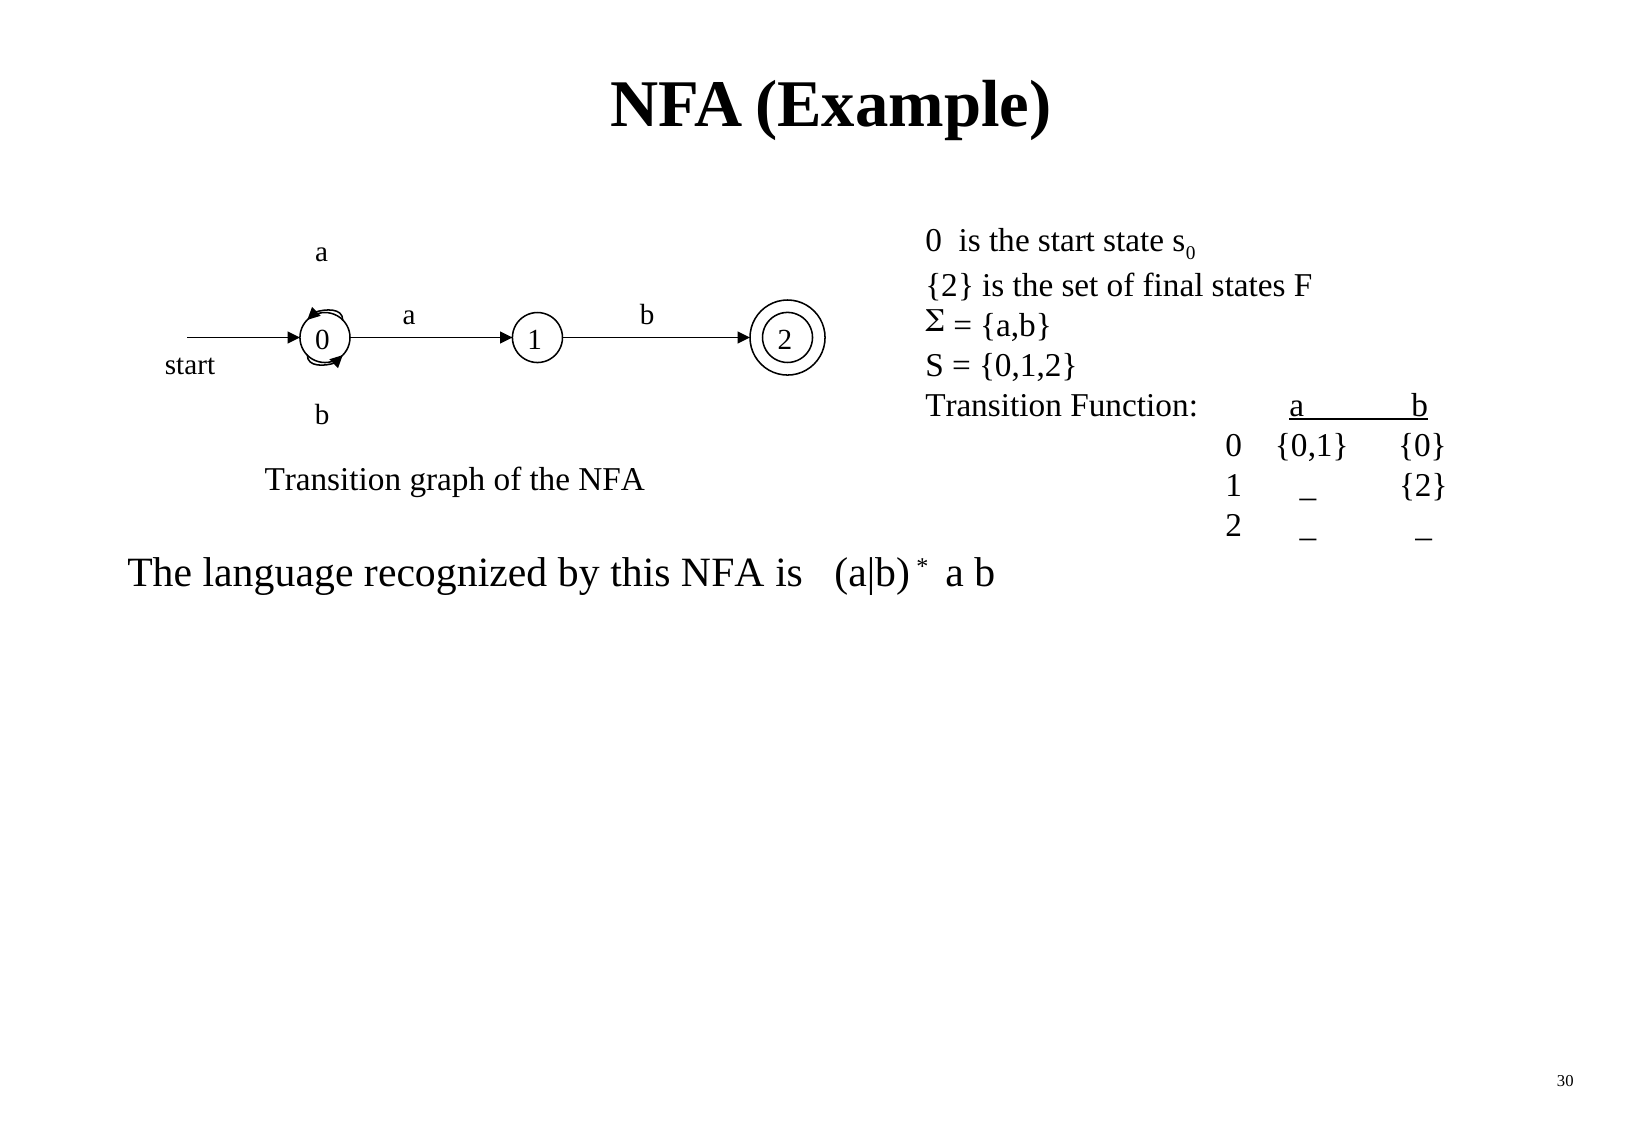

# NFA (Example)
0 is the start state s0
{2} is the set of final states F
 = {a,b}
S = {0,1,2}
Transition Function: a b
	 	0 {0,1} {0}
 	1 _ {2}
		2 _ _
a
a
b
0
1
2
start
b
Transition graph of the NFA
The language recognized by this NFA is (a|b) * a b